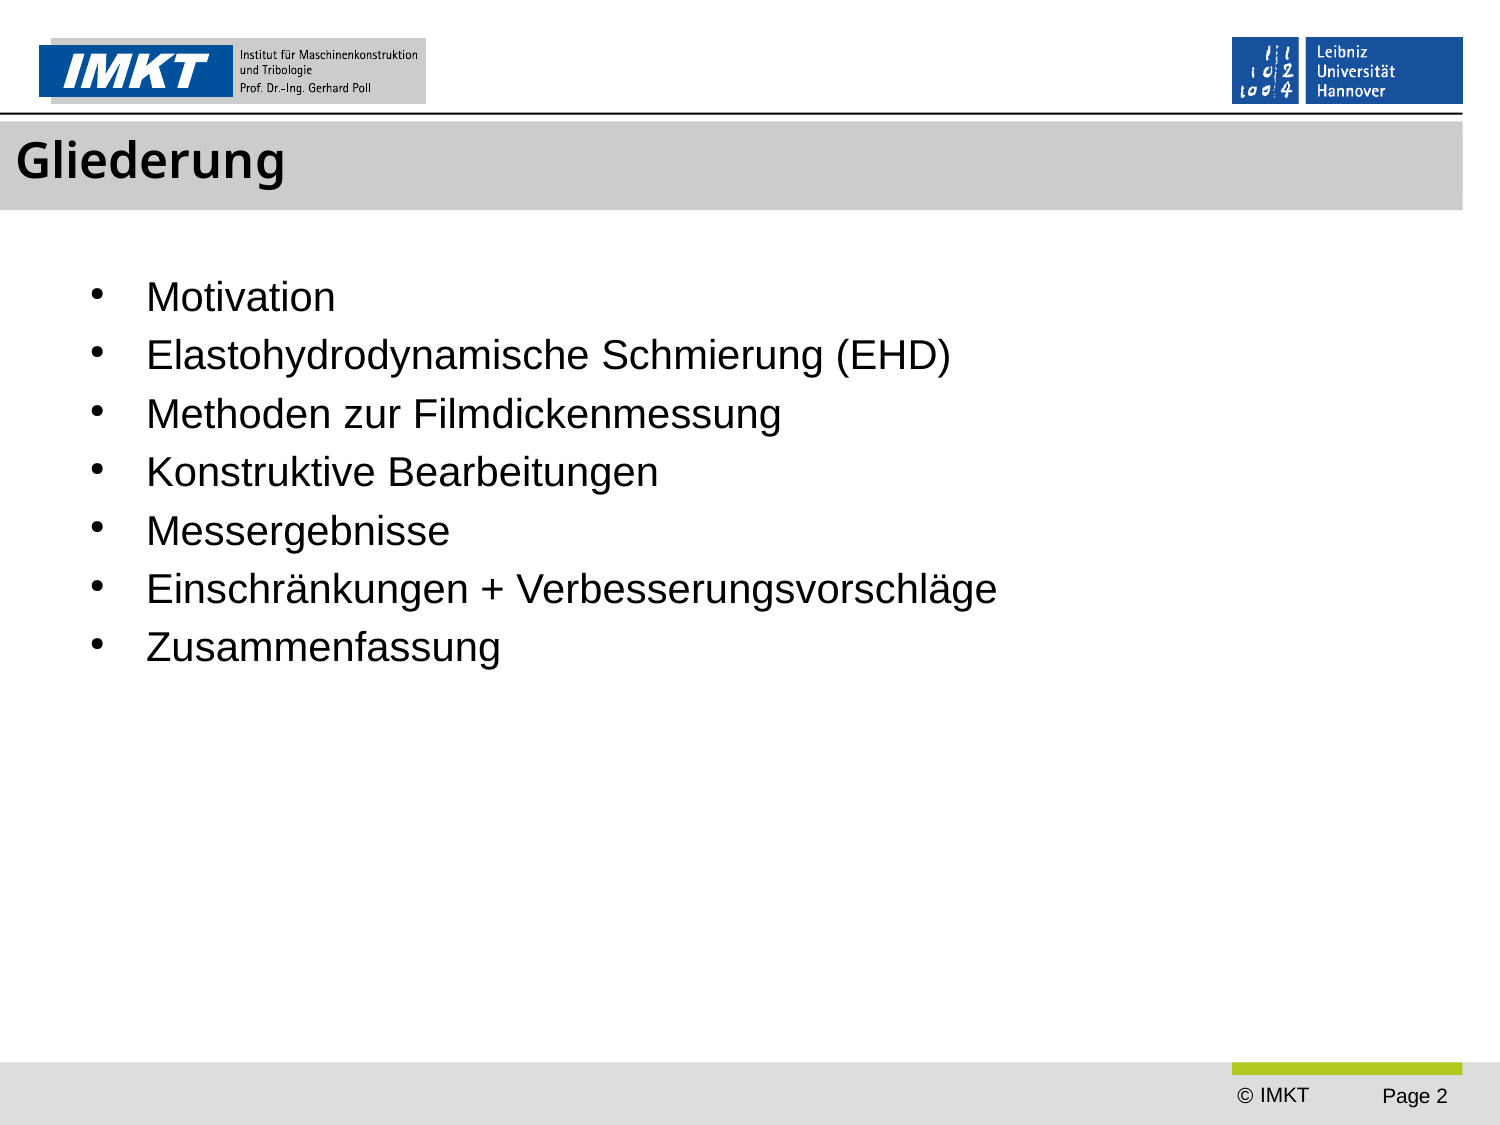

# Gliederung
Motivation
Elastohydrodynamische Schmierung (EHD)
Methoden zur Filmdickenmessung
Konstruktive Bearbeitungen
Messergebnisse
Einschränkungen + Verbesserungsvorschläge
Zusammenfassung